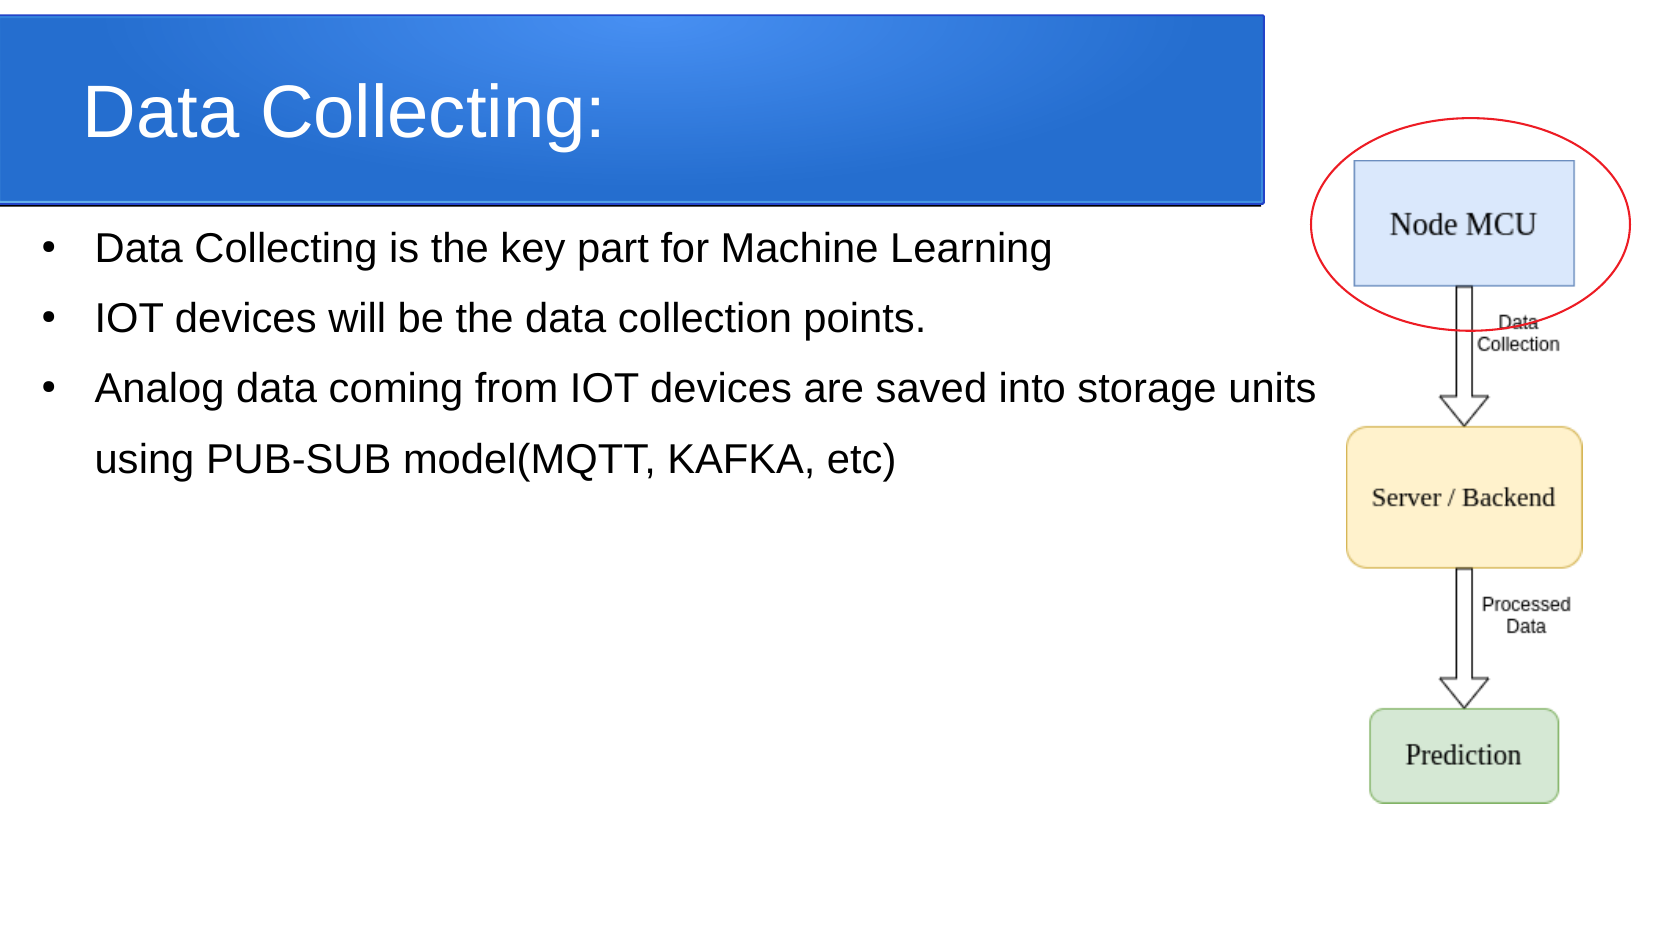

# Data Collecting:
Data Collecting is the key part for Machine Learning
IOT devices will be the data collection points.
Analog data coming from IOT devices are saved into storage units
using PUB-SUB model(MQTT, KAFKA, etc)